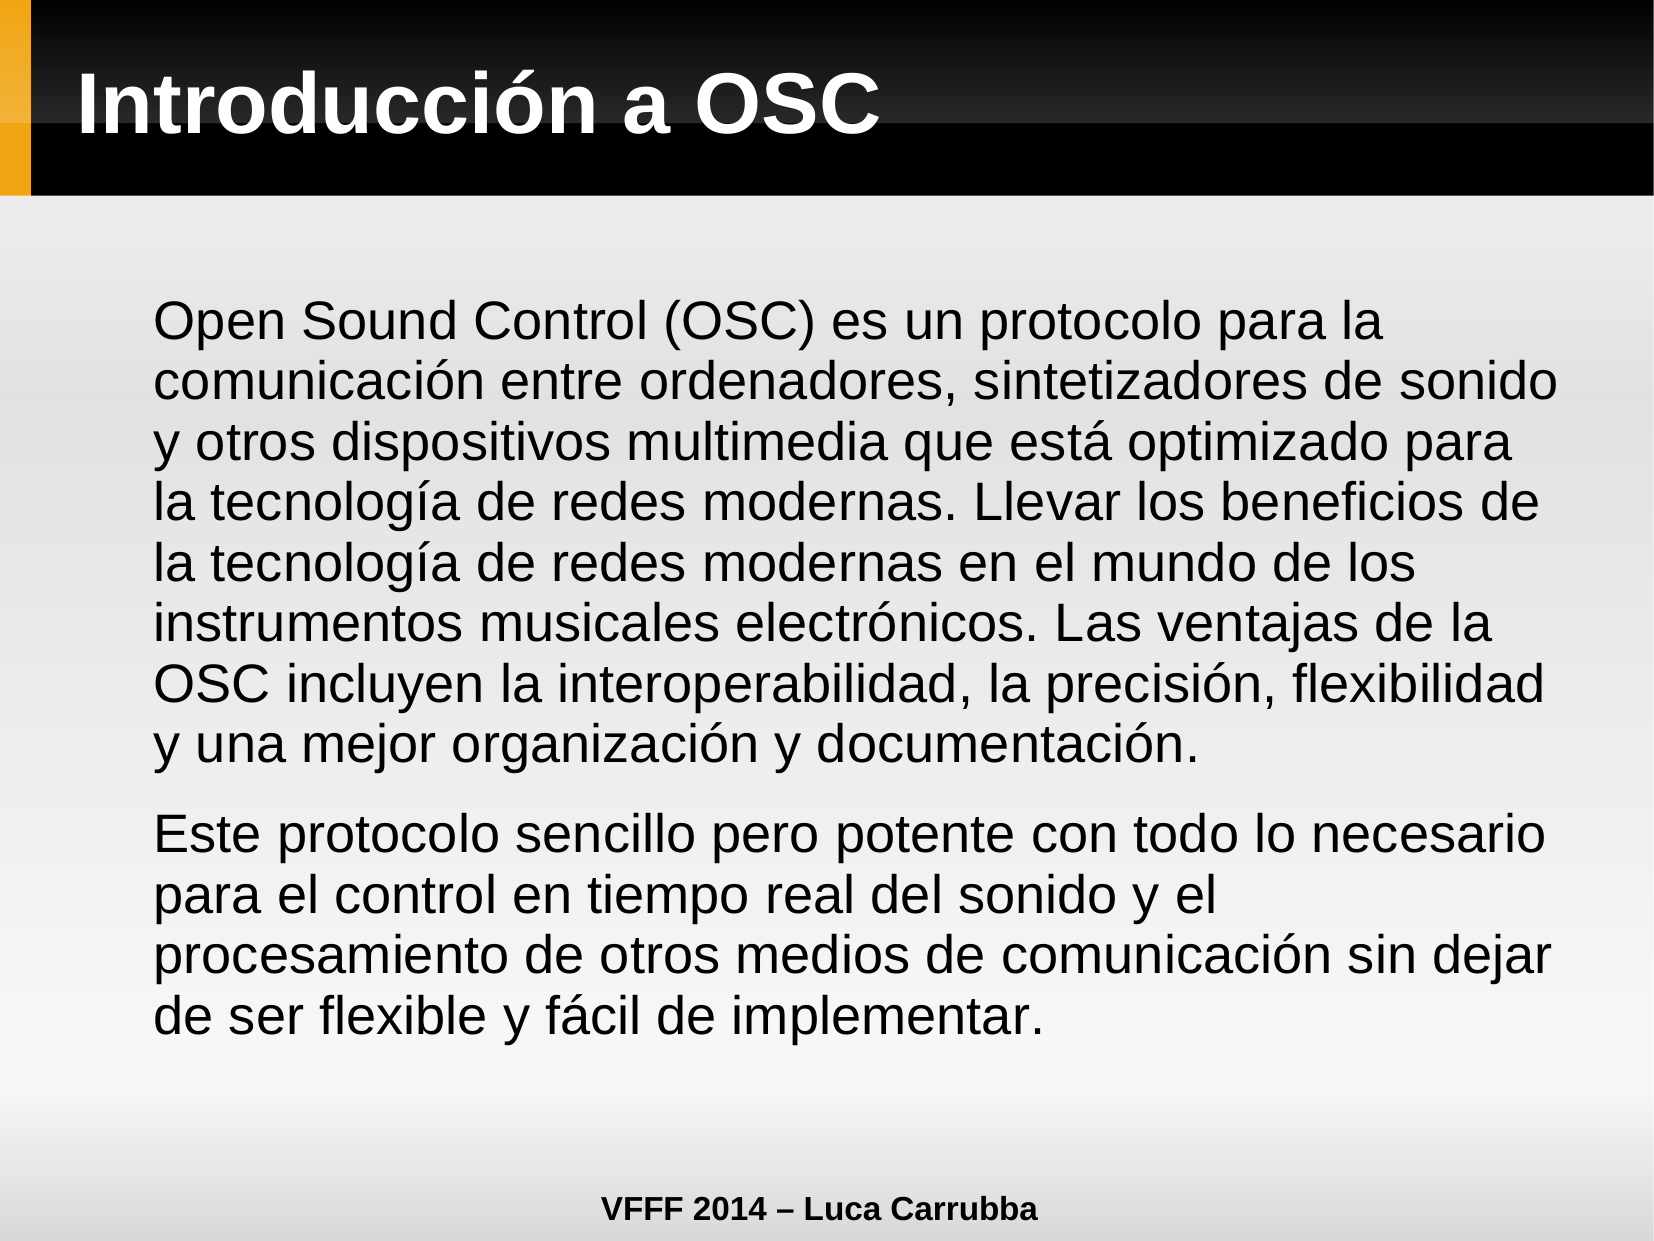

# Introducción a OSC
Open Sound Control (OSC) es un protocolo para la comunicación entre ordenadores, sintetizadores de sonido y otros dispositivos multimedia que está optimizado para la tecnología de redes modernas. Llevar los beneficios de la tecnología de redes modernas en el mundo de los instrumentos musicales electrónicos. Las ventajas de la OSC incluyen la interoperabilidad, la precisión, flexibilidad y una mejor organización y documentación.
Este protocolo sencillo pero potente con todo lo necesario para el control en tiempo real del sonido y el procesamiento de otros medios de comunicación sin dejar de ser flexible y fácil de implementar.
VFFF 2014 – Luca Carrubba